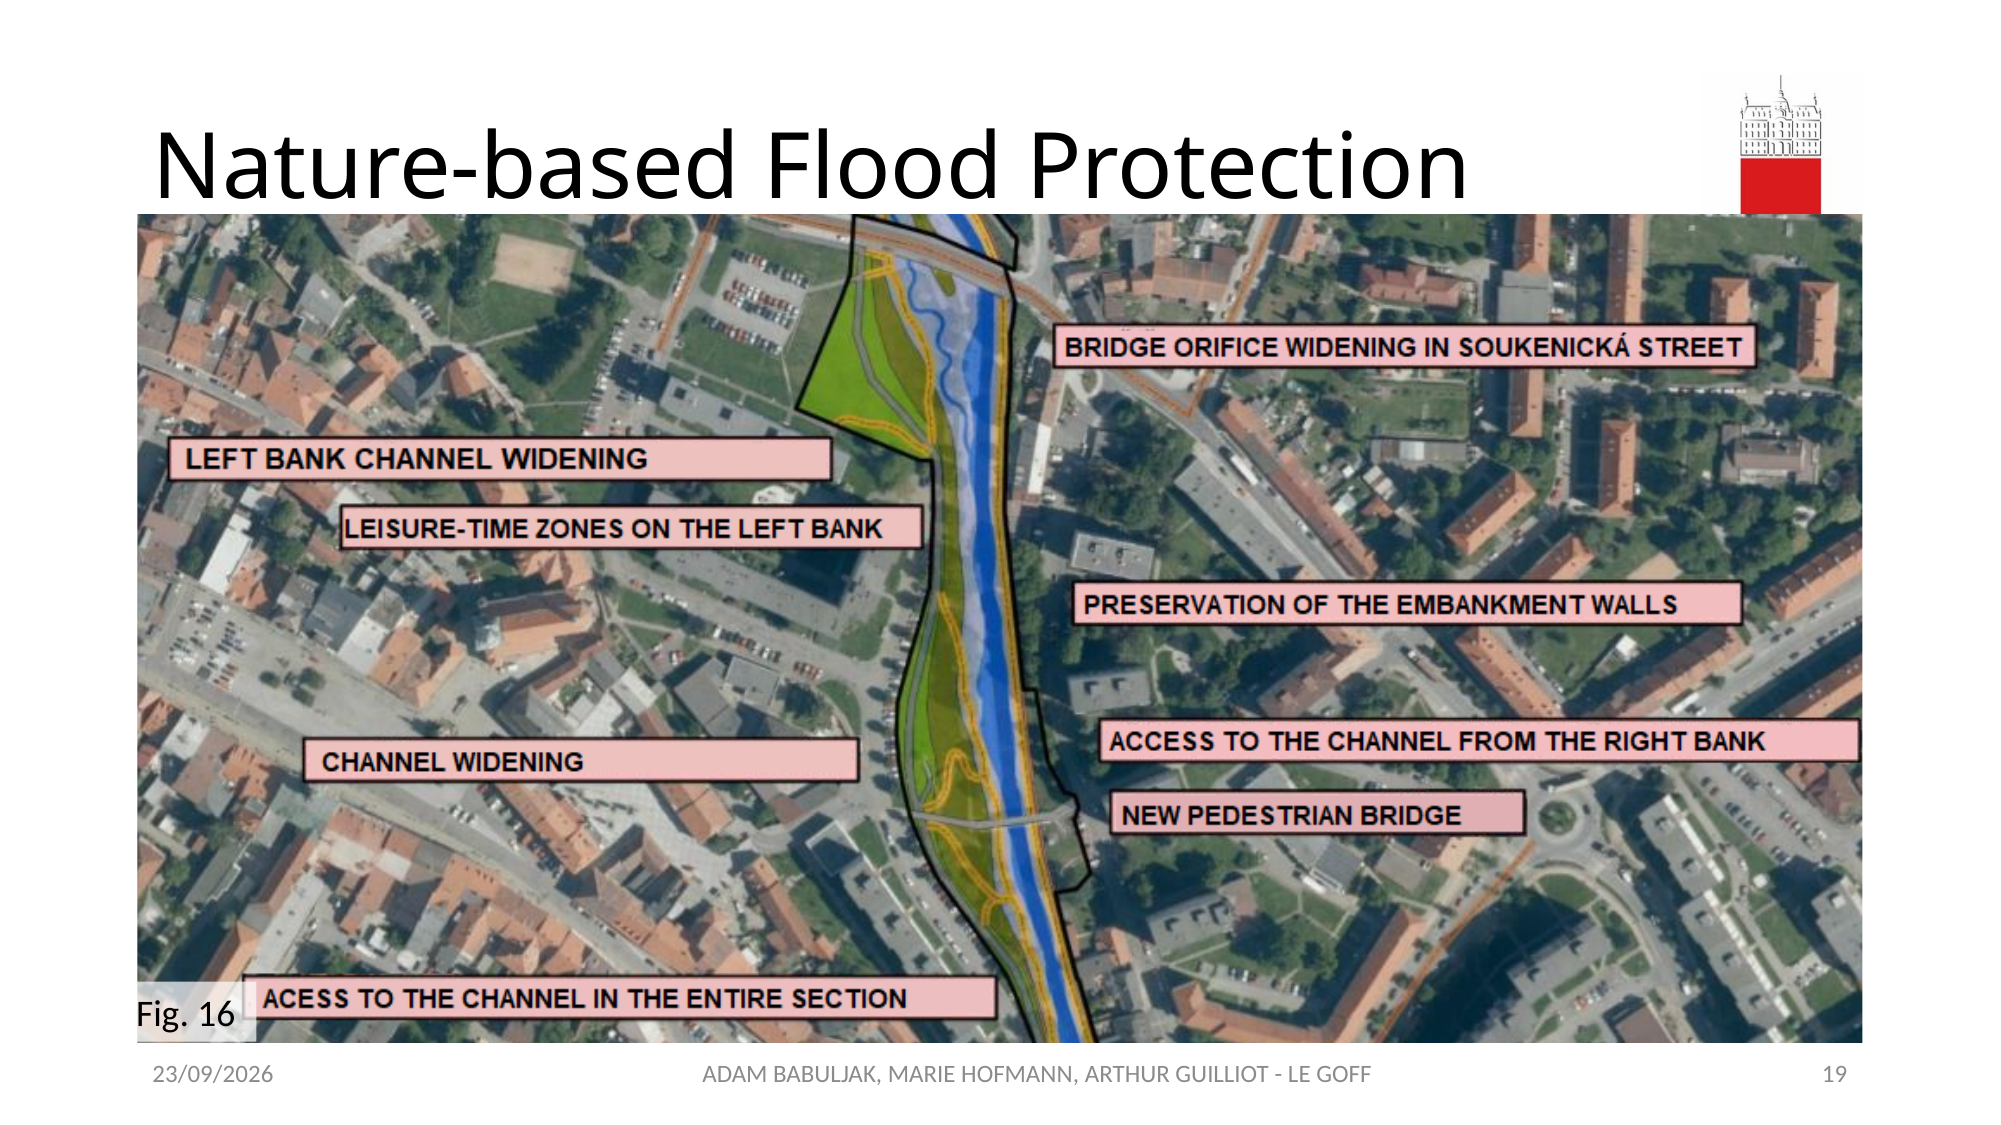

# Nature-based Flood Protection
Fig. 16
ADAM BABULJAK, MARIE HOFMANN, ARTHUR GUILLIOT - LE GOFF